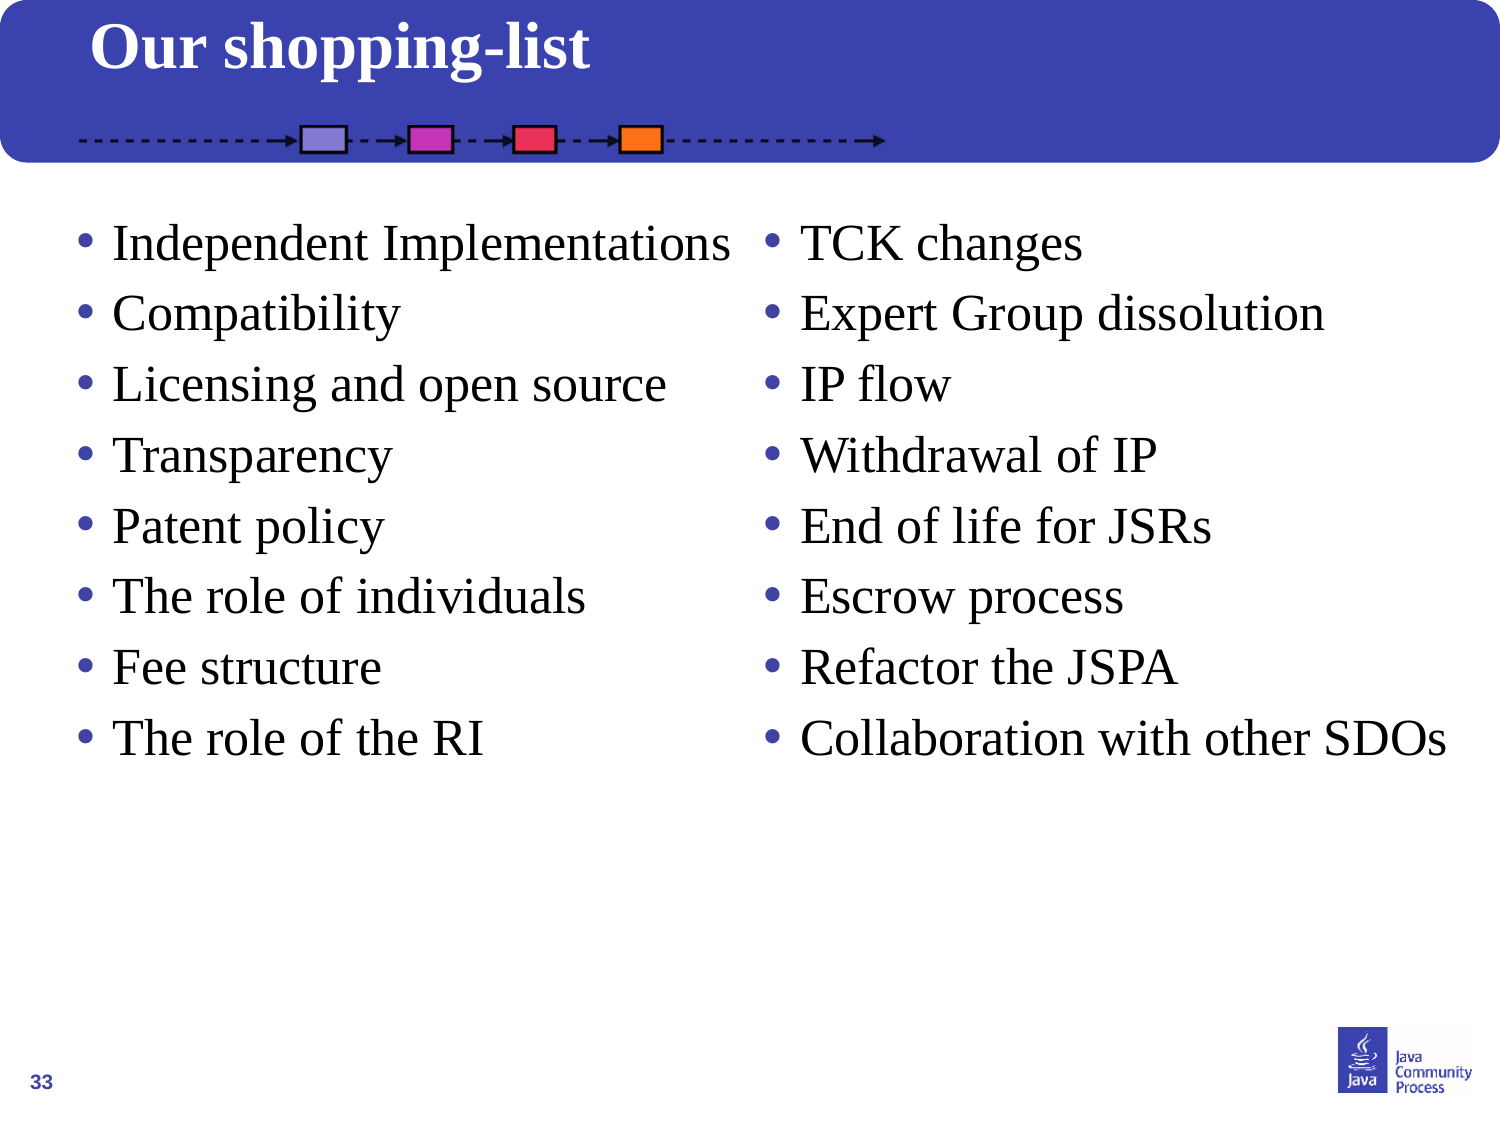

# Our shopping-list
Independent Implementations
Compatibility
Licensing and open source
Transparency
Patent policy
The role of individuals
Fee structure
The role of the RI
TCK changes
Expert Group dissolution
IP flow
Withdrawal of IP
End of life for JSRs
Escrow process
Refactor the JSPA
Collaboration with other SDOs